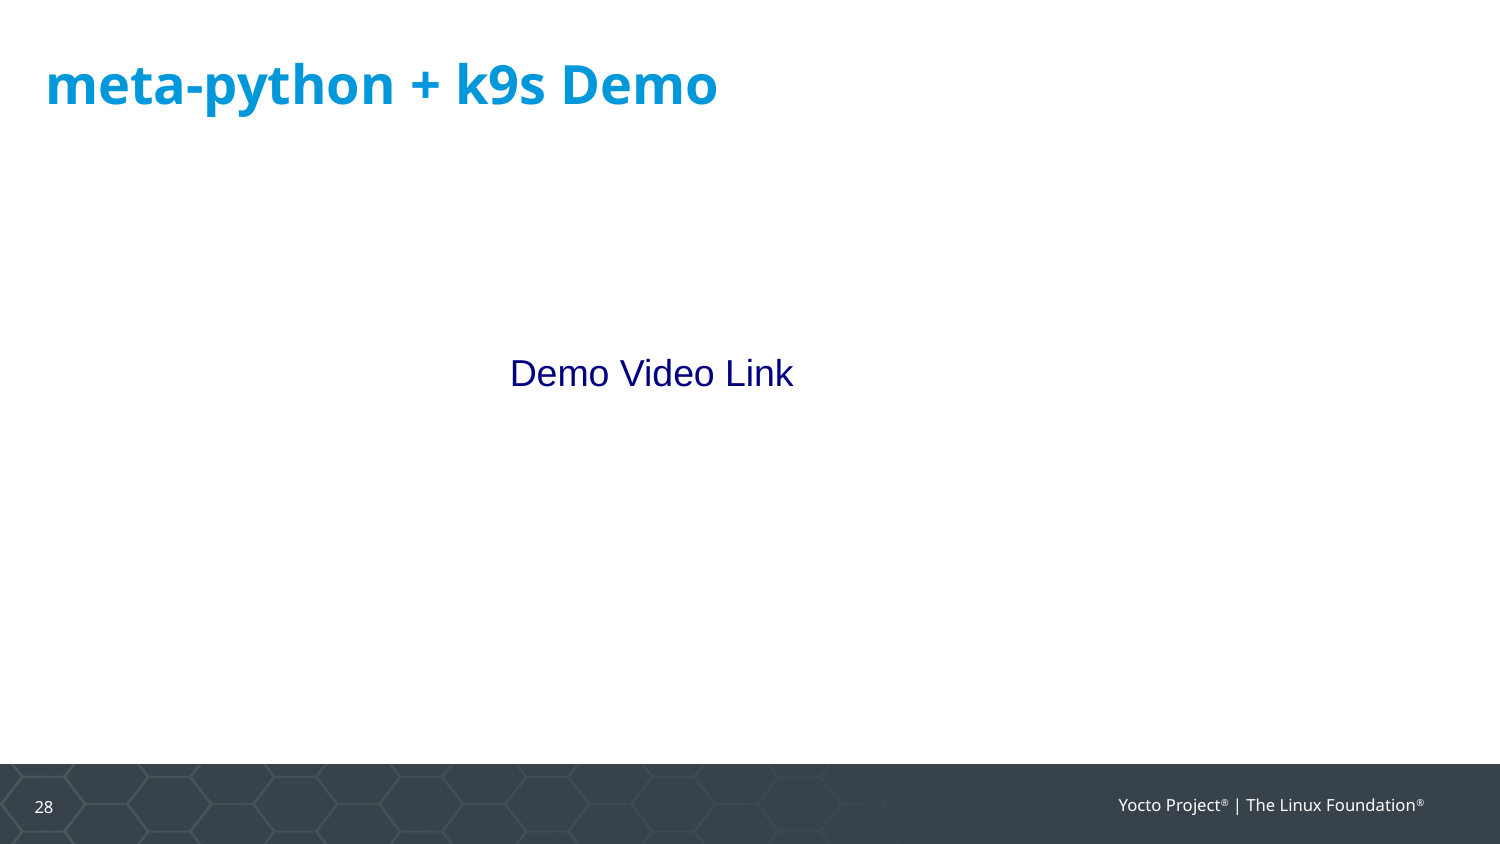

# meta-python + k9s Demo
Demo Video Link